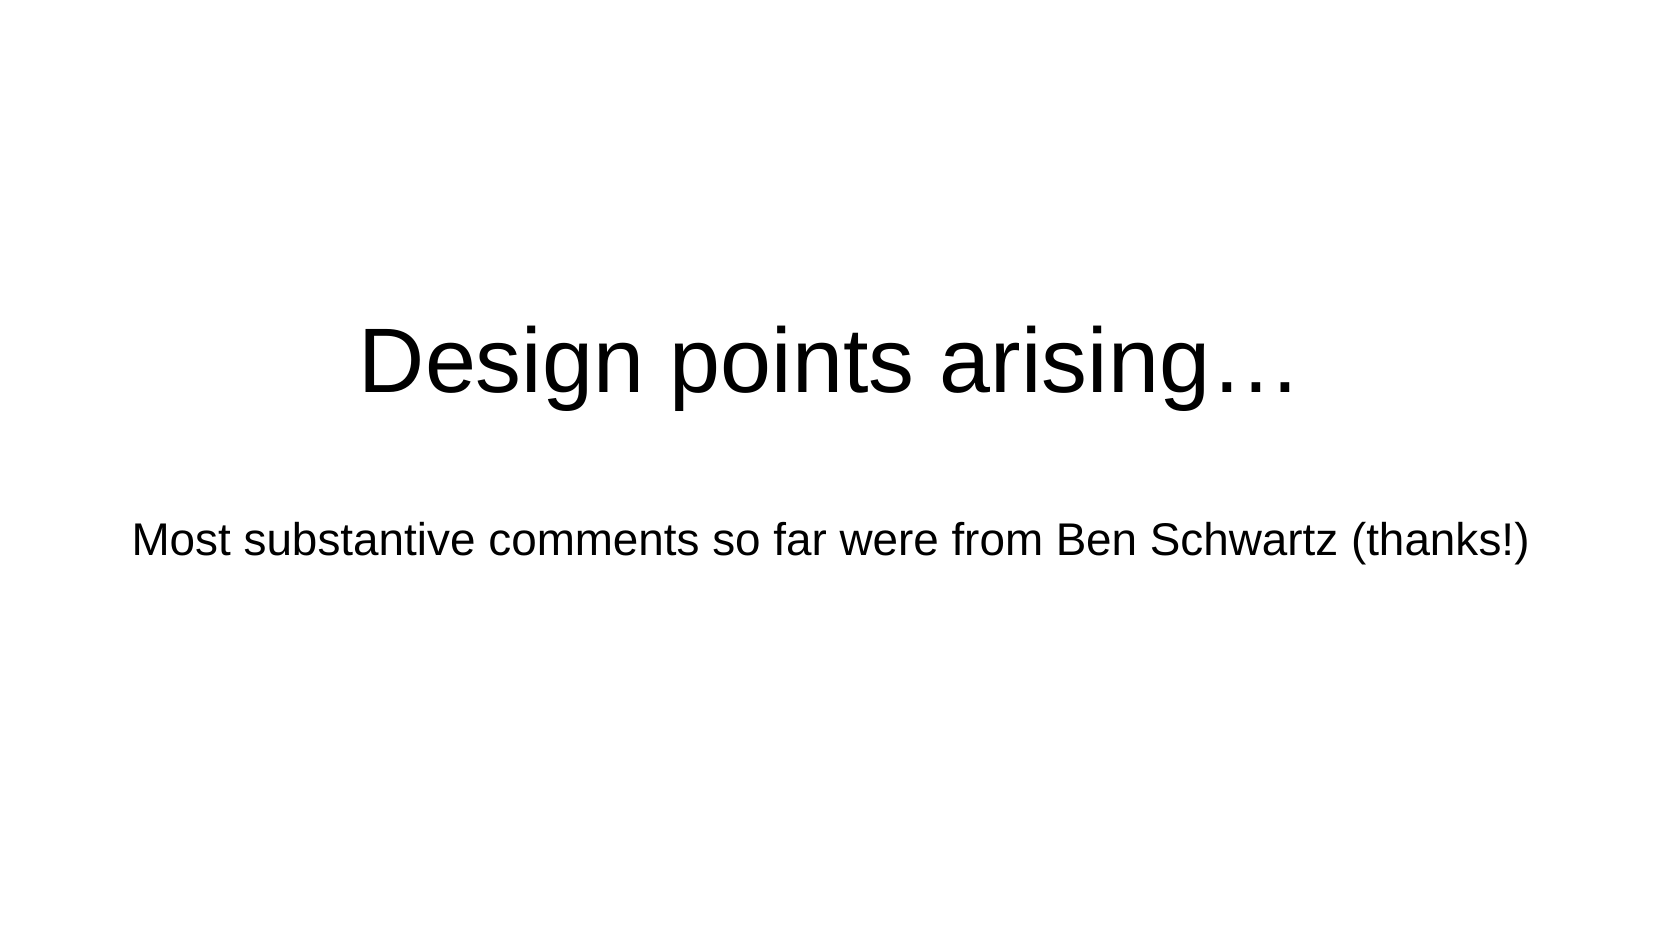

# Design points arising… Most substantive comments so far were from Ben Schwartz (thanks!)